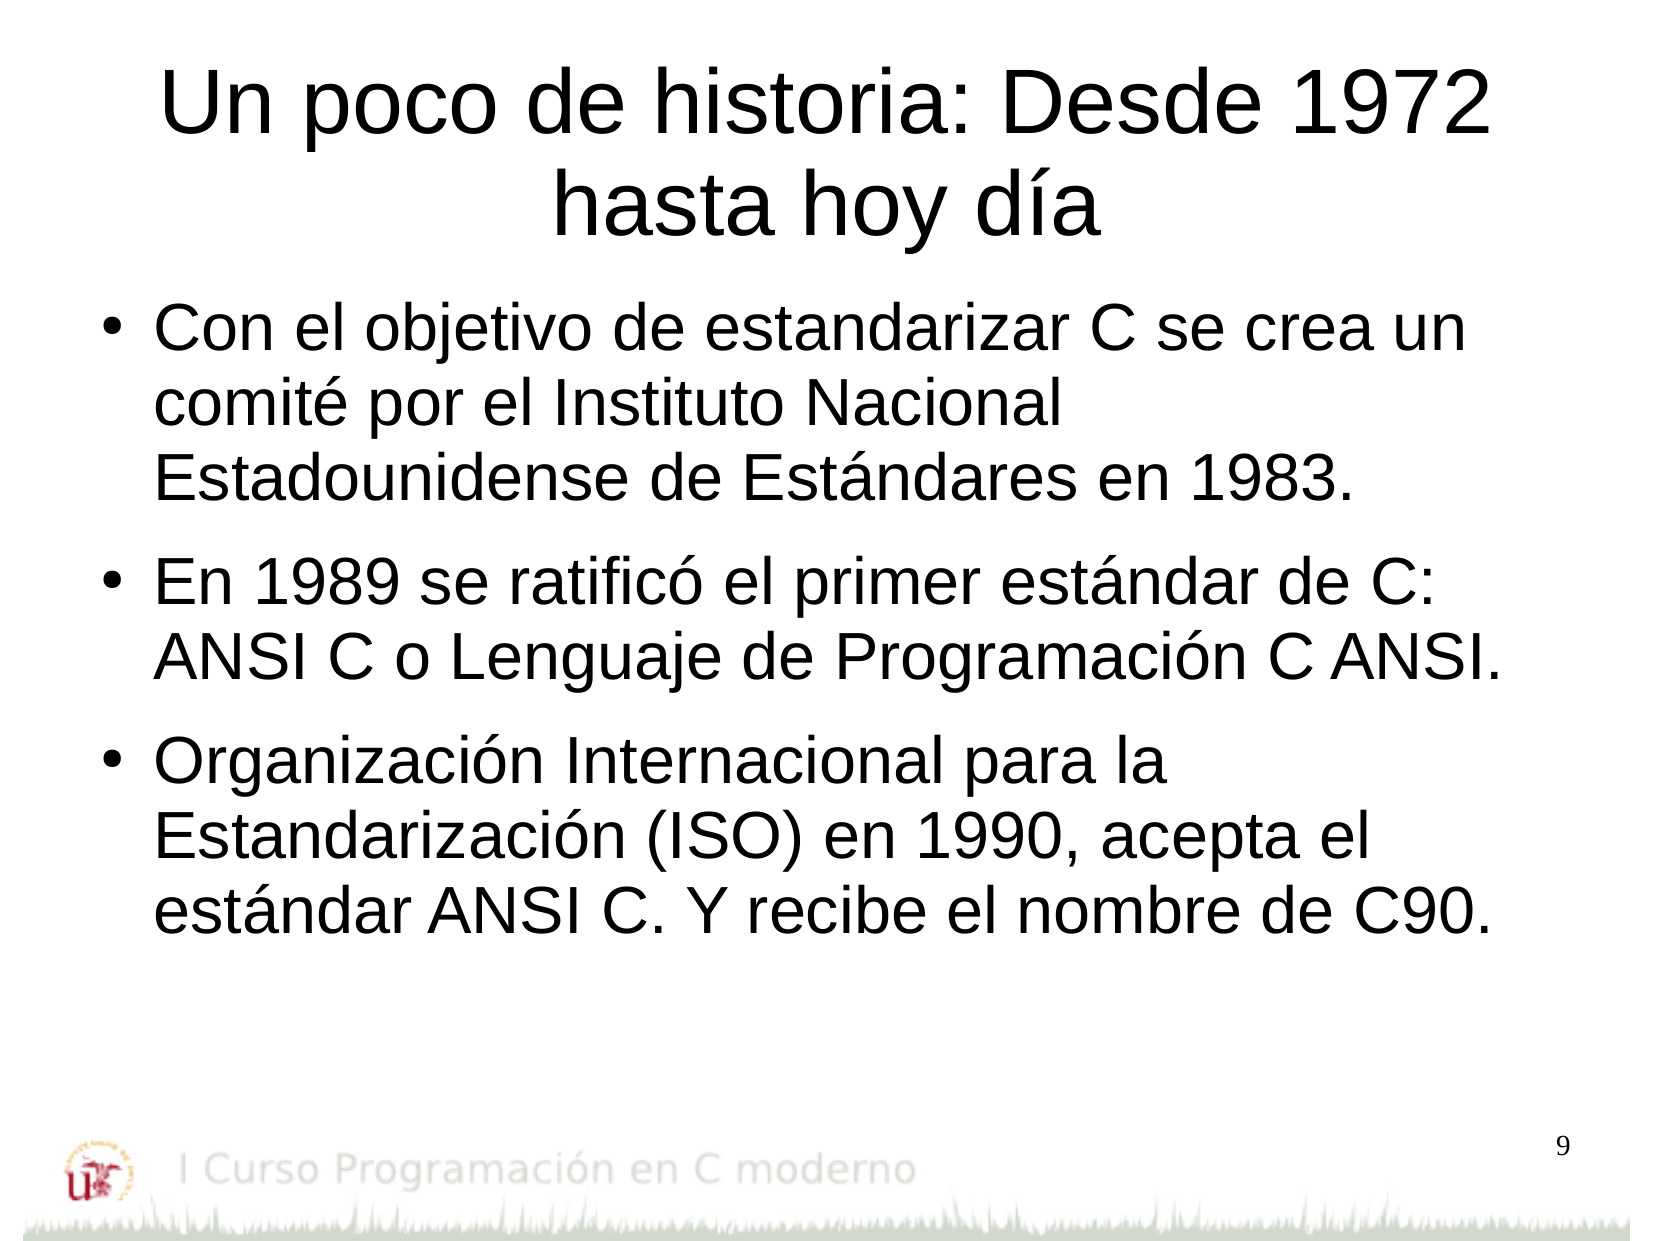

# Un poco de historia: Desde 1972 hasta hoy día
Con el objetivo de estandarizar C se crea un comité por el Instituto Nacional Estadounidense de Estándares en 1983.
En 1989 se ratificó el primer estándar de C: ANSI C o Lenguaje de Programación C ANSI.
Organización Internacional para la Estandarización (ISO) en 1990, acepta el estándar ANSI C. Y recibe el nombre de C90.
9